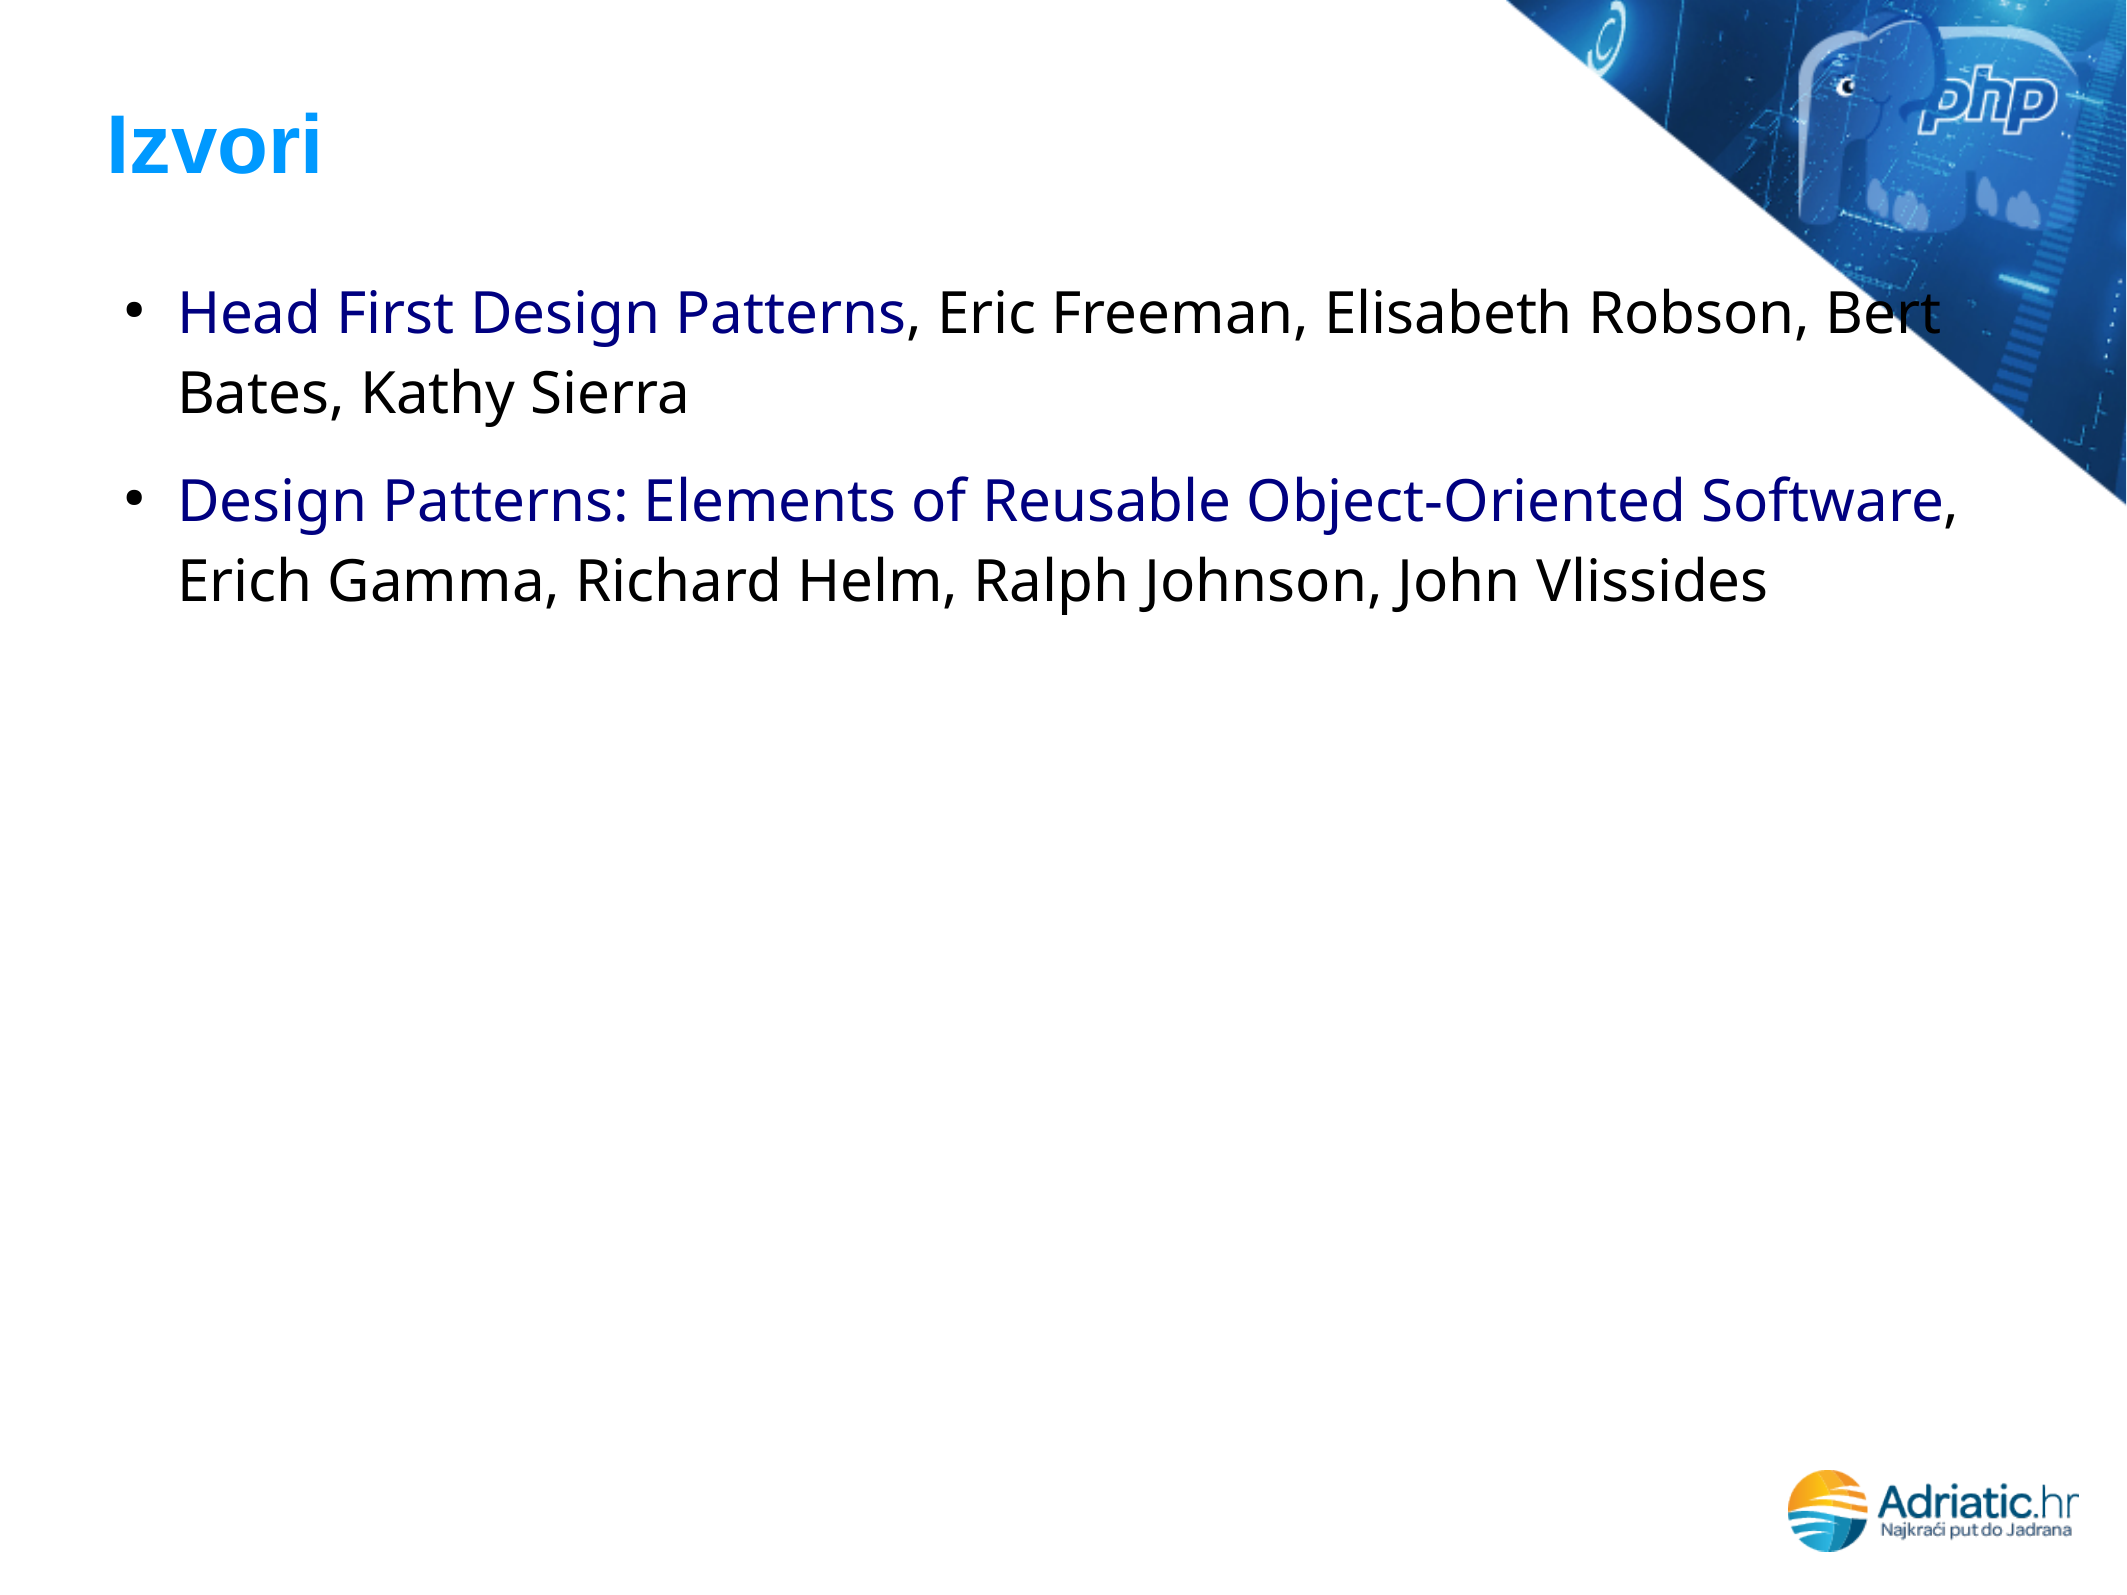

# Izvori
Head First Design Patterns, Eric Freeman, Elisabeth Robson, Bert Bates, Kathy Sierra
Design Patterns: Elements of Reusable Object-Oriented Software, Erich Gamma, Richard Helm, Ralph Johnson, John Vlissides